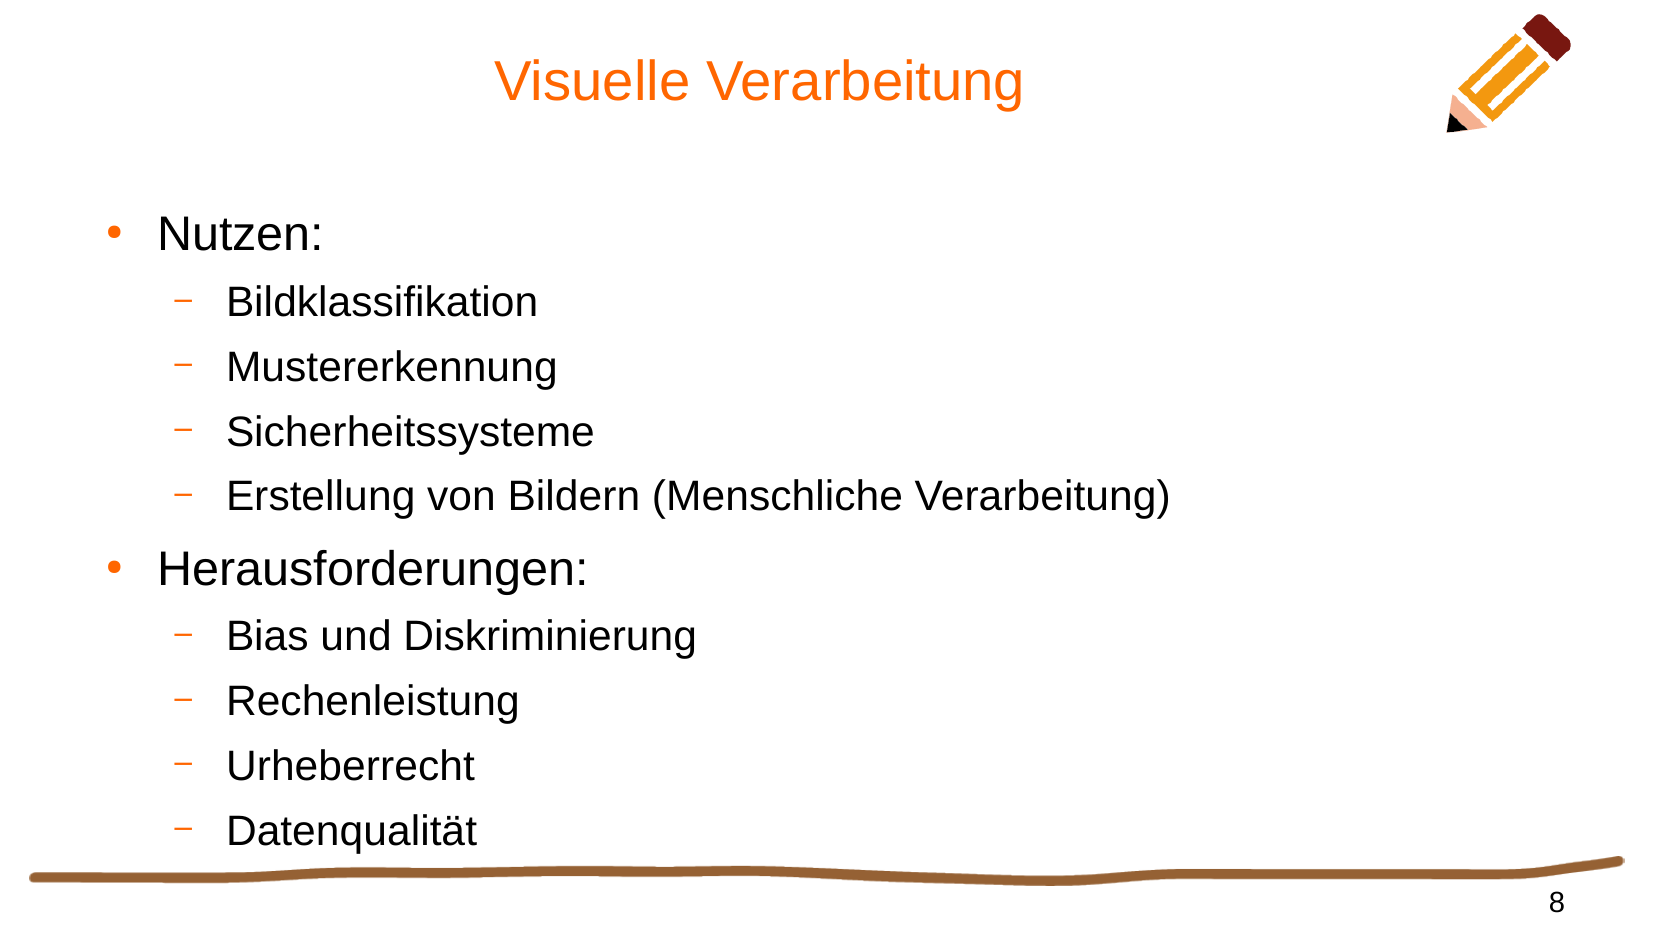

# Visuelle Verarbeitung
Nutzen:
Bildklassifikation
Mustererkennung
Sicherheitssysteme
Erstellung von Bildern (Menschliche Verarbeitung)
Herausforderungen:
Bias und Diskriminierung
Rechenleistung
Urheberrecht
Datenqualität
8